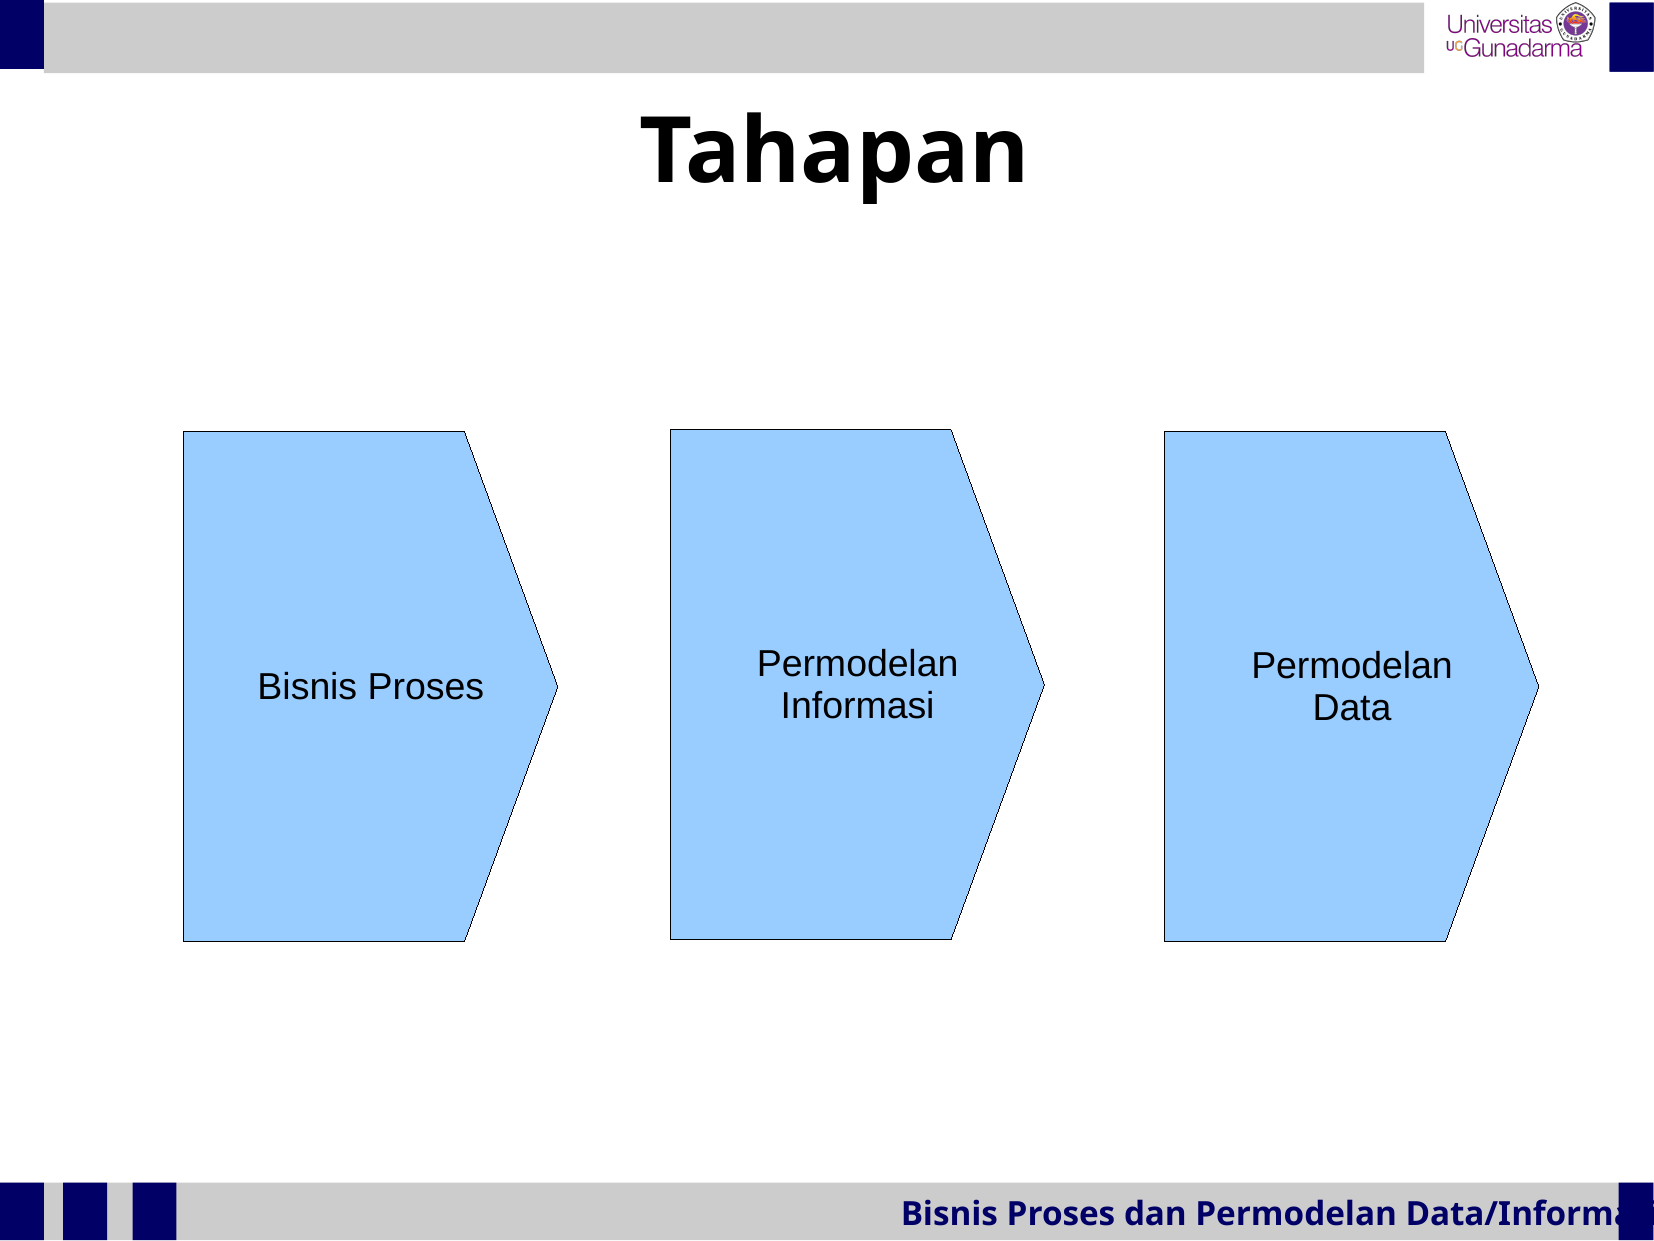

# Tahapan
Permodelan
Informasi
Bisnis Proses
Permodelan
Data